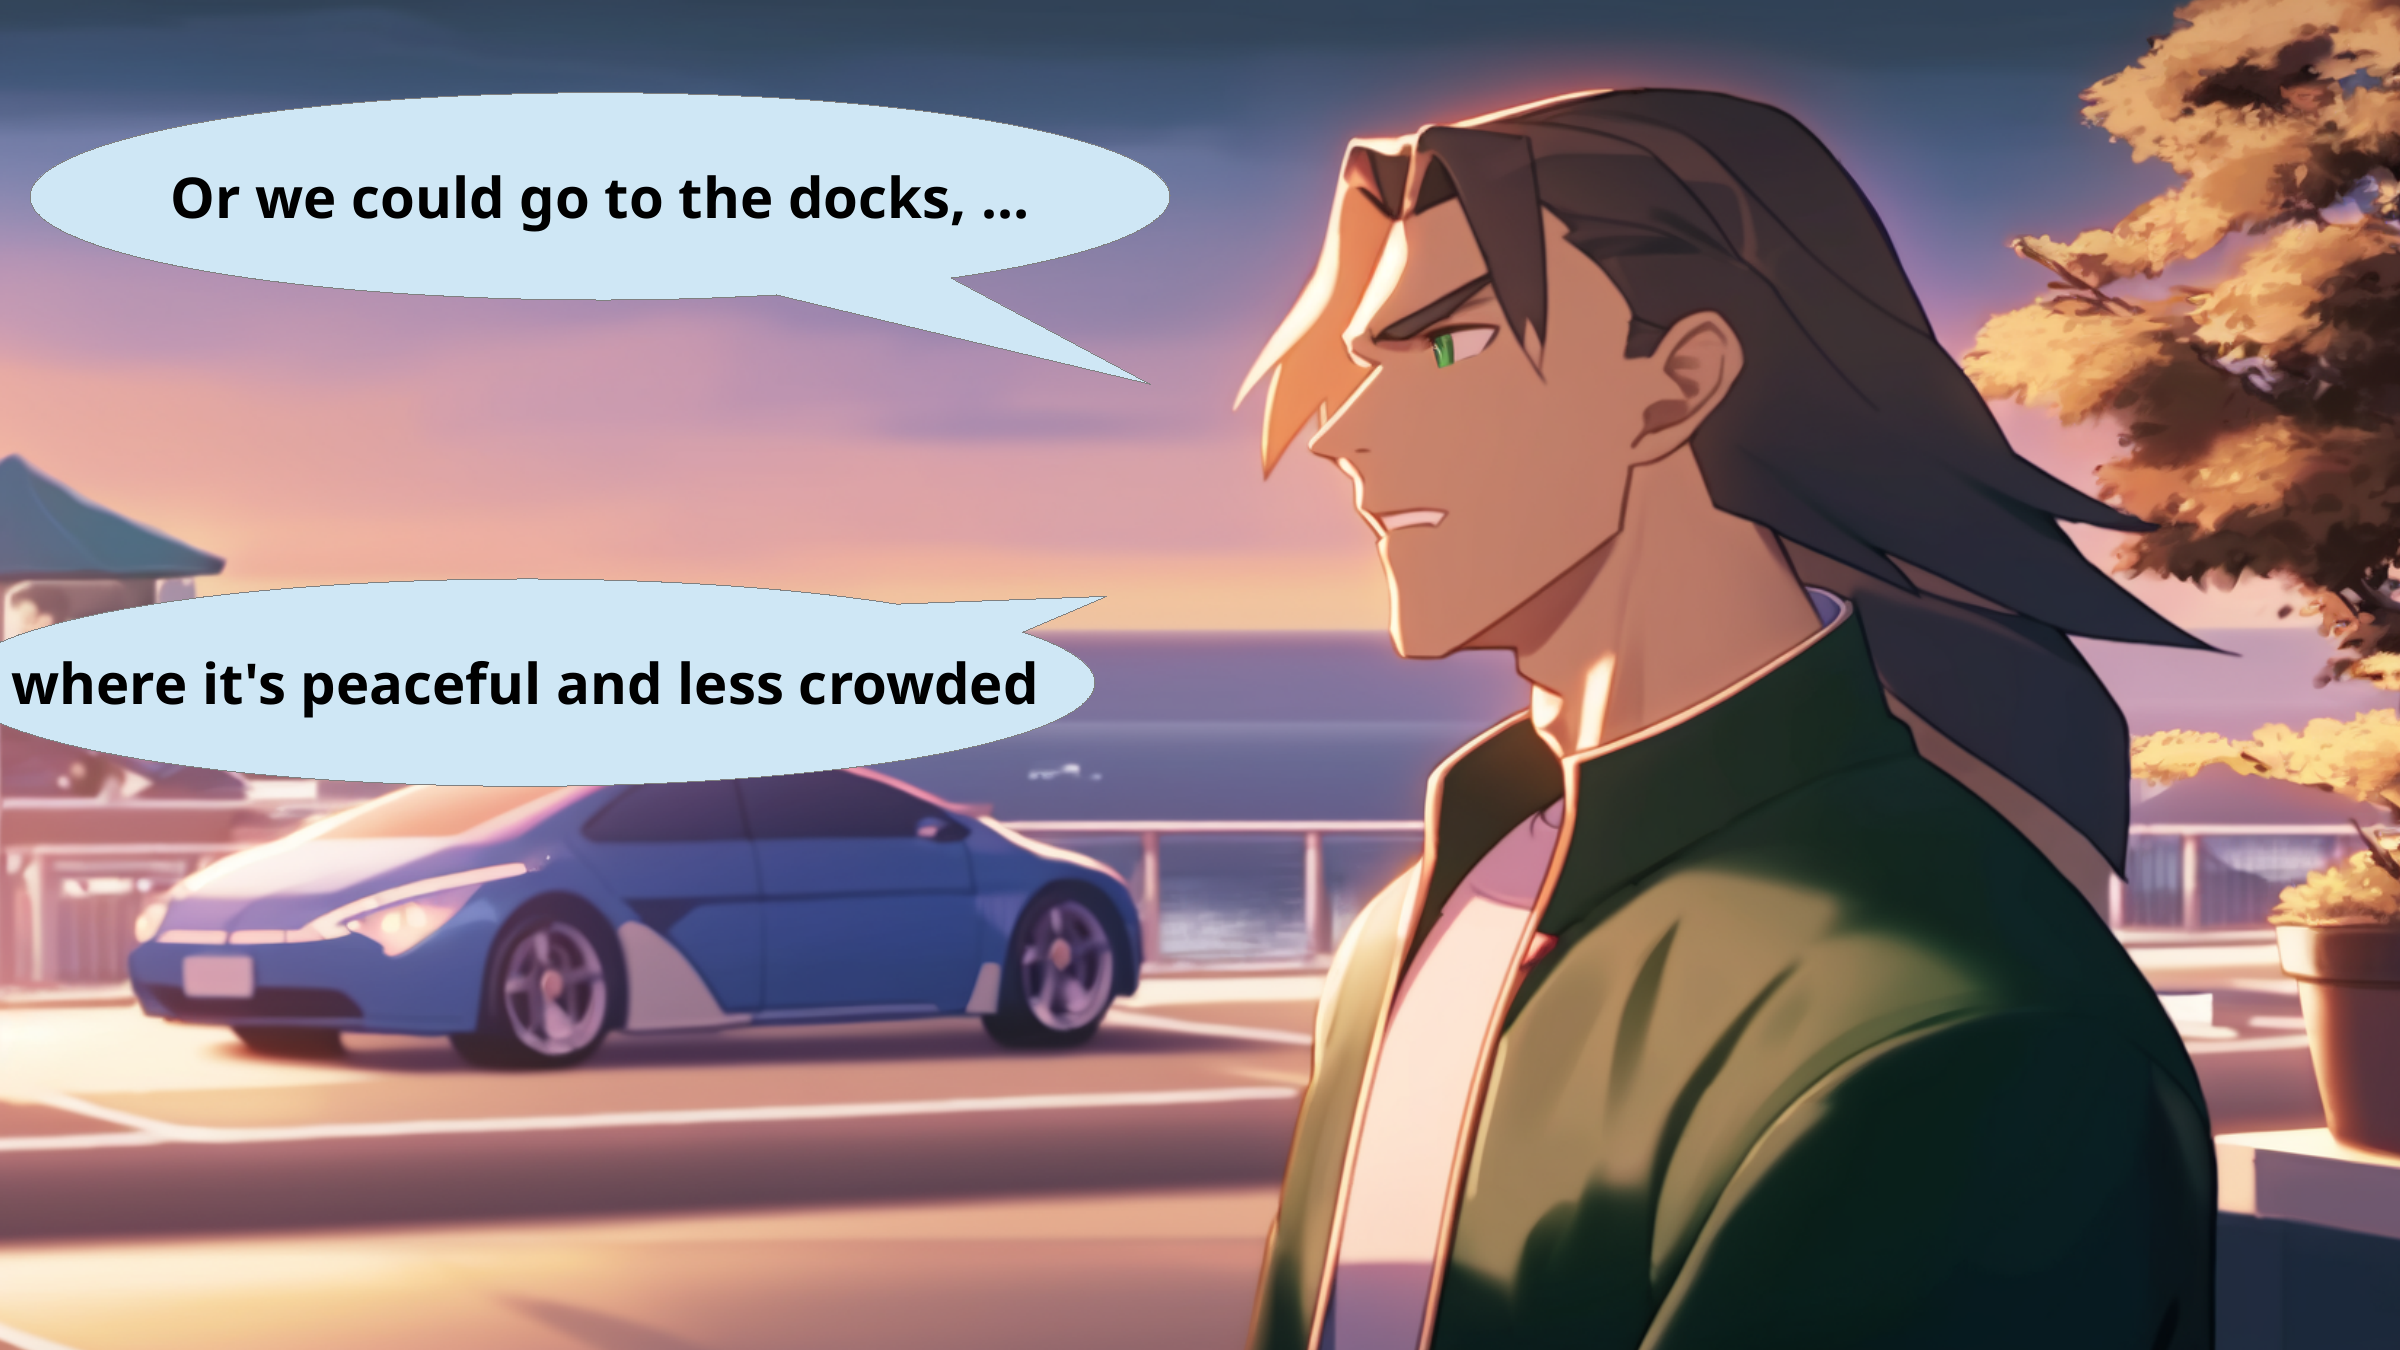

Or we could go to the docks, …
where it's peaceful and less crowded